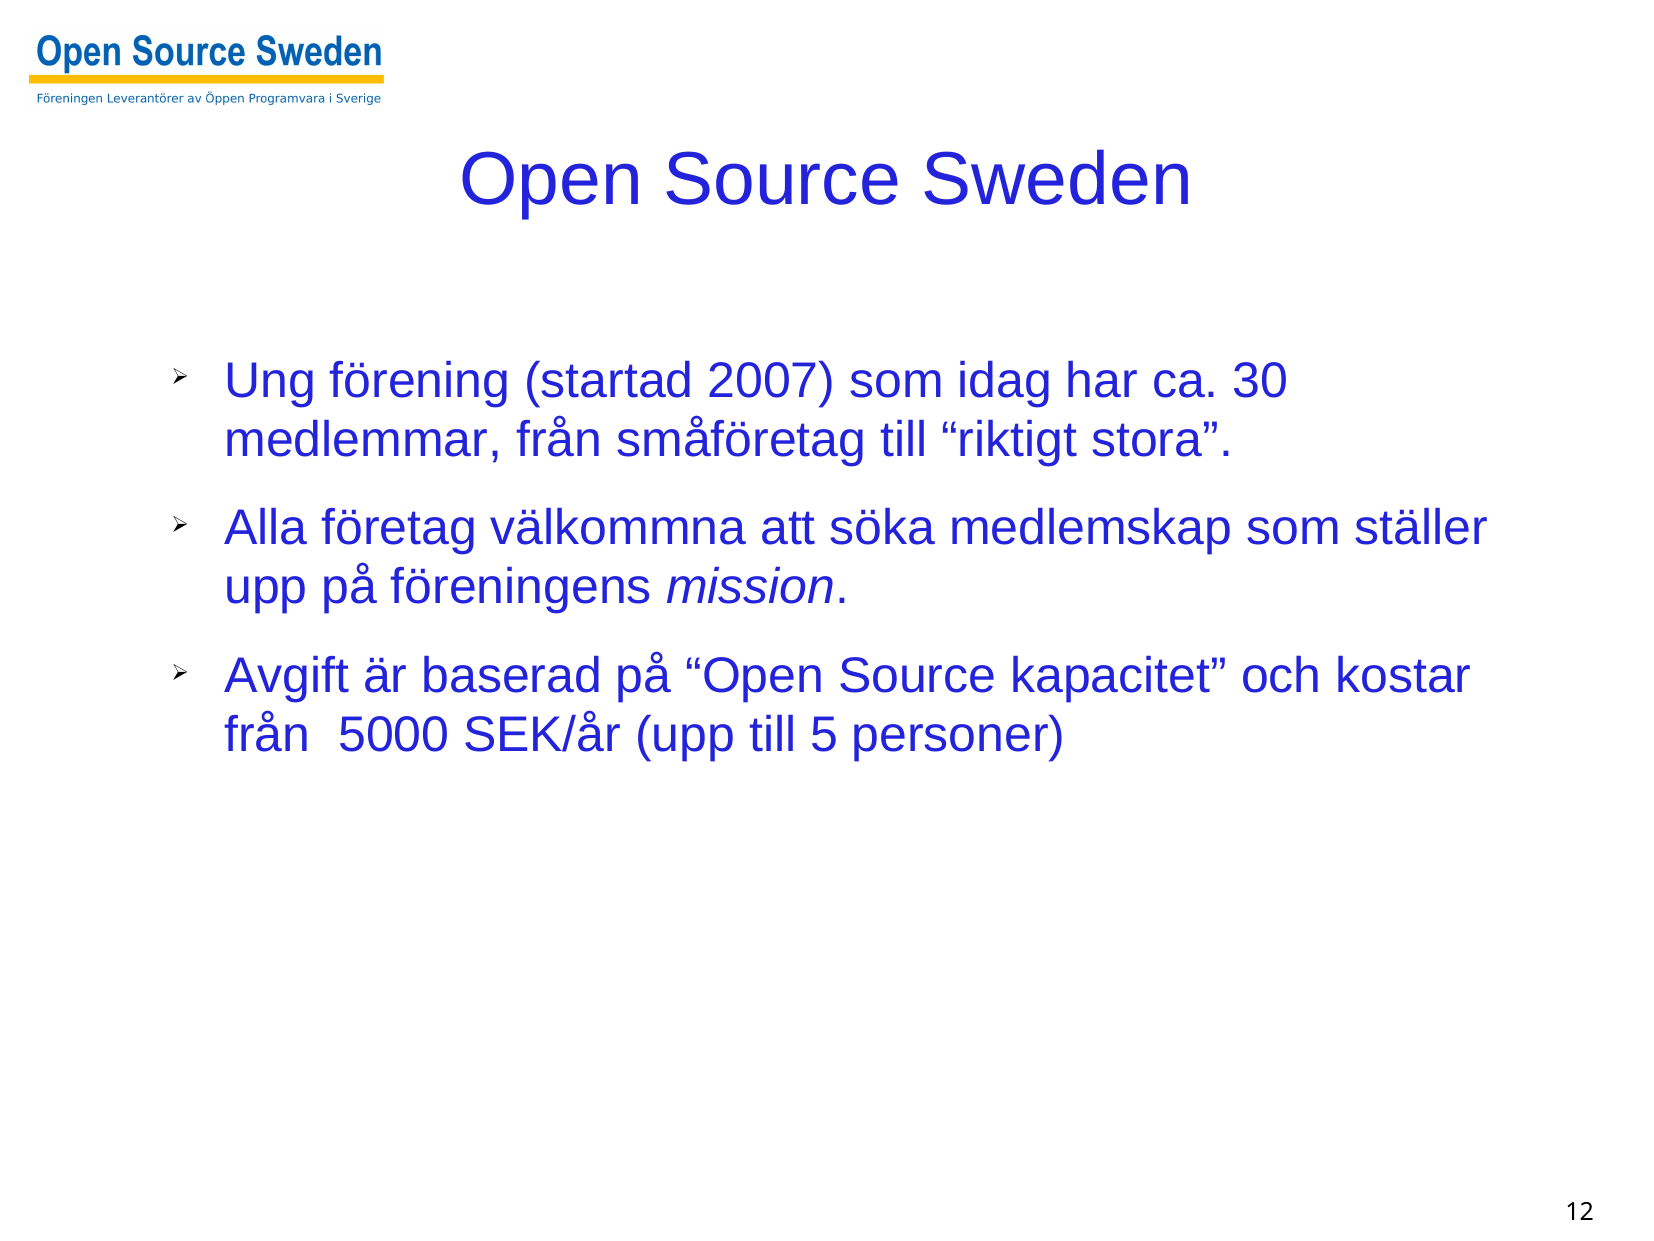

Open Source Sweden
# Ung förening (startad 2007) som idag har ca. 30 medlemmar, från småföretag till “riktigt stora”.
Alla företag välkommna att söka medlemskap som ställer upp på föreningens mission.
Avgift är baserad på “Open Source kapacitet” och kostar från 5000 SEK/år (upp till 5 personer)